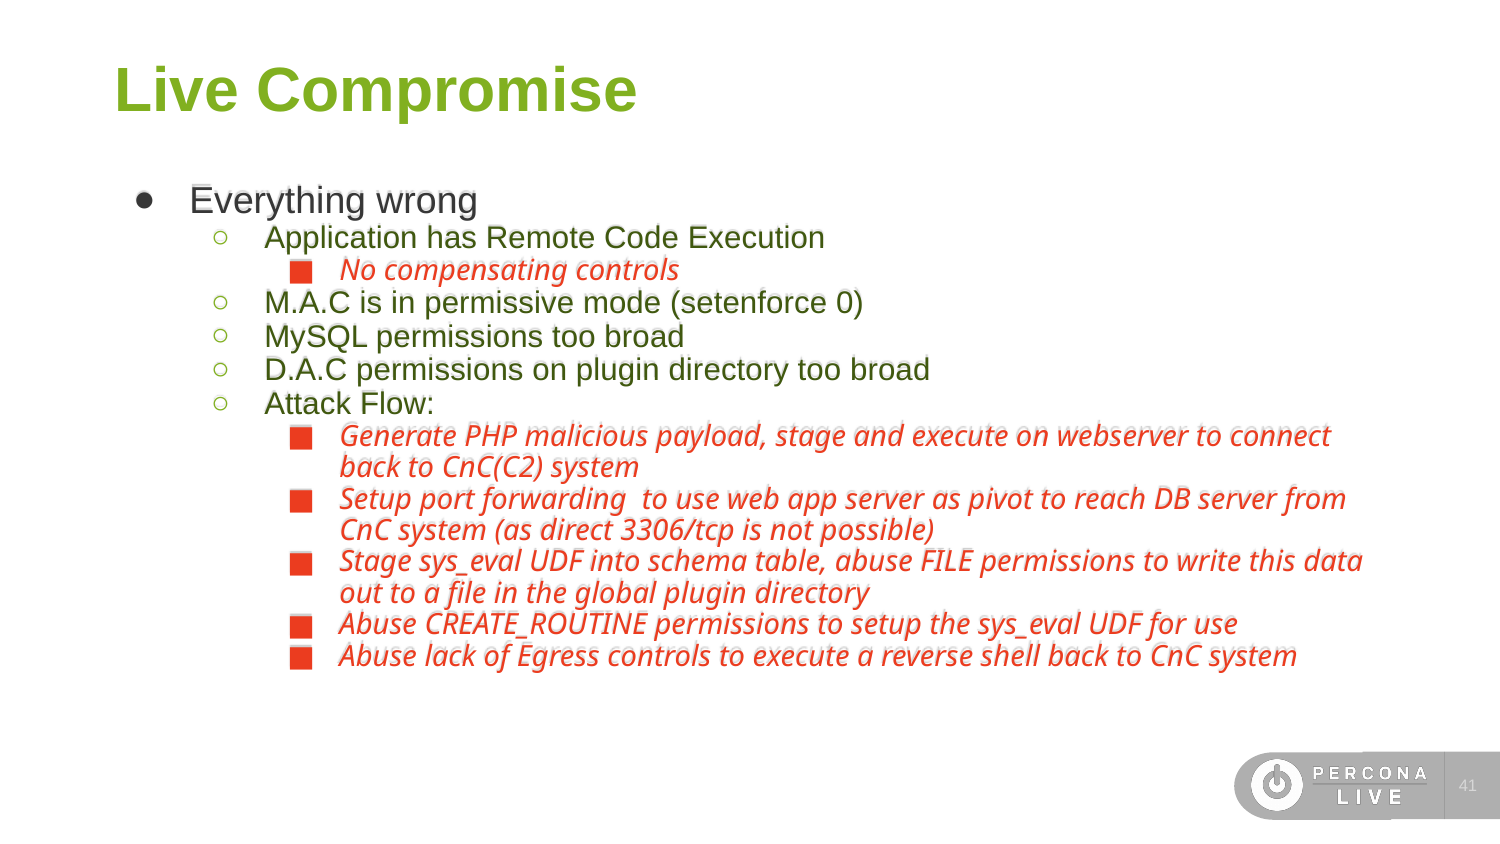

# Live Compromise
Everything wrong
Application has Remote Code Execution
No compensating controls
M.A.C is in permissive mode (setenforce 0)
MySQL permissions too broad
D.A.C permissions on plugin directory too broad
Attack Flow:
Generate PHP malicious payload, stage and execute on webserver to connect back to CnC(C2) system
Setup port forwarding to use web app server as pivot to reach DB server from CnC system (as direct 3306/tcp is not possible)
Stage sys_eval UDF into schema table, abuse FILE permissions to write this data out to a file in the global plugin directory
Abuse CREATE_ROUTINE permissions to setup the sys_eval UDF for use
Abuse lack of Egress controls to execute a reverse shell back to CnC system